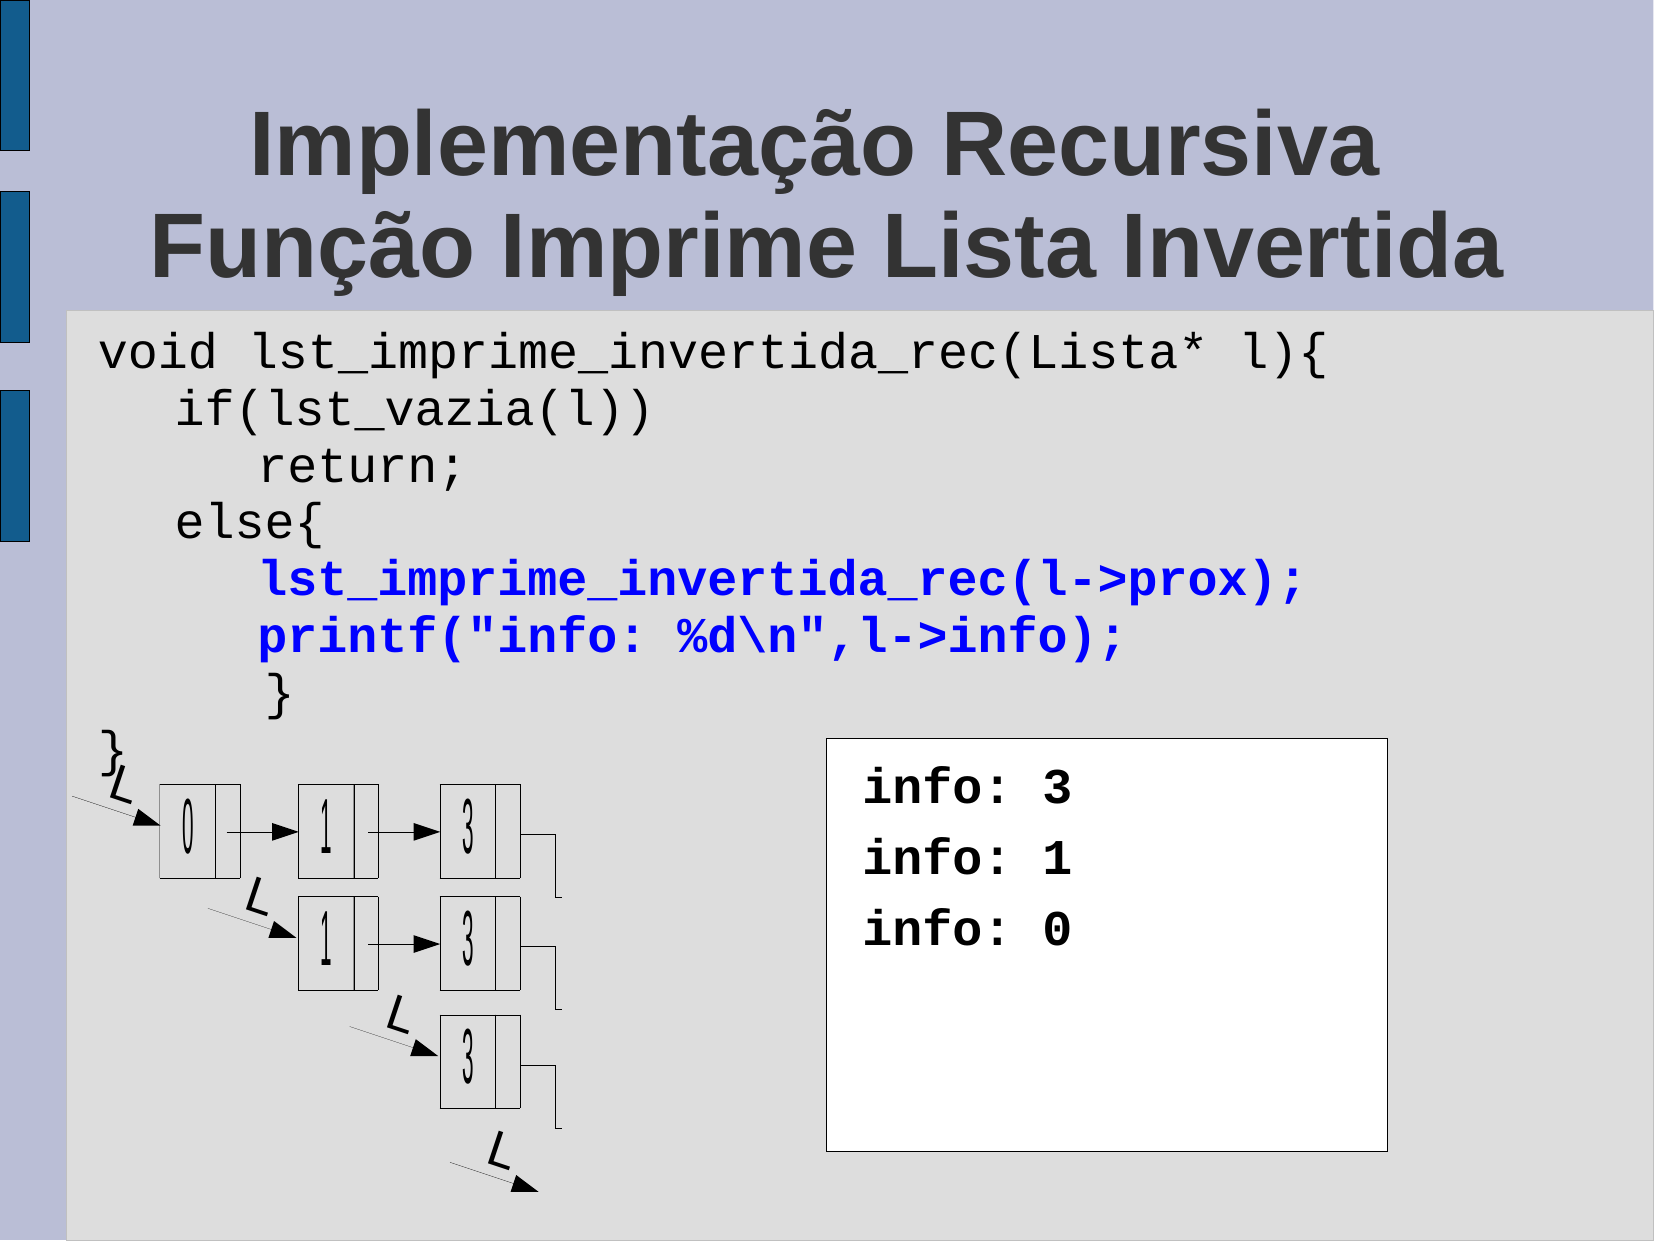

# Implementação Recursiva Função Imprime Lista Invertida
void lst_imprime_invertida_rec(Lista* l){
if(lst_vazia(l))
return;
else{
lst_imprime_invertida_rec(l->prox);
printf("info: %d\n",l->info);
 }
}
L
info: 3
info: 1
L
info: 0
L
L